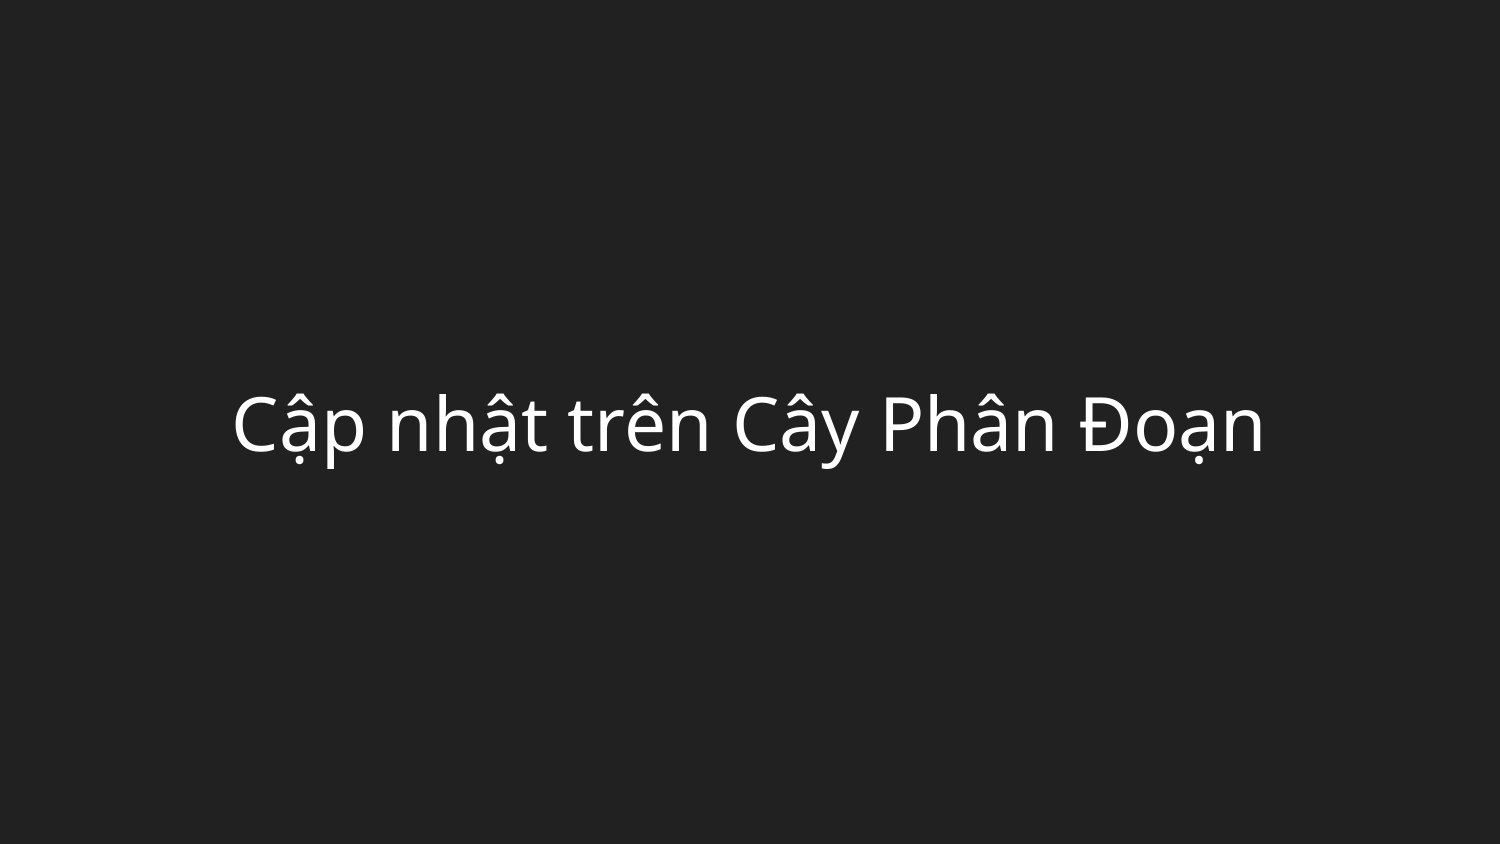

# Cập nhật trên Cây Phân Đoạn